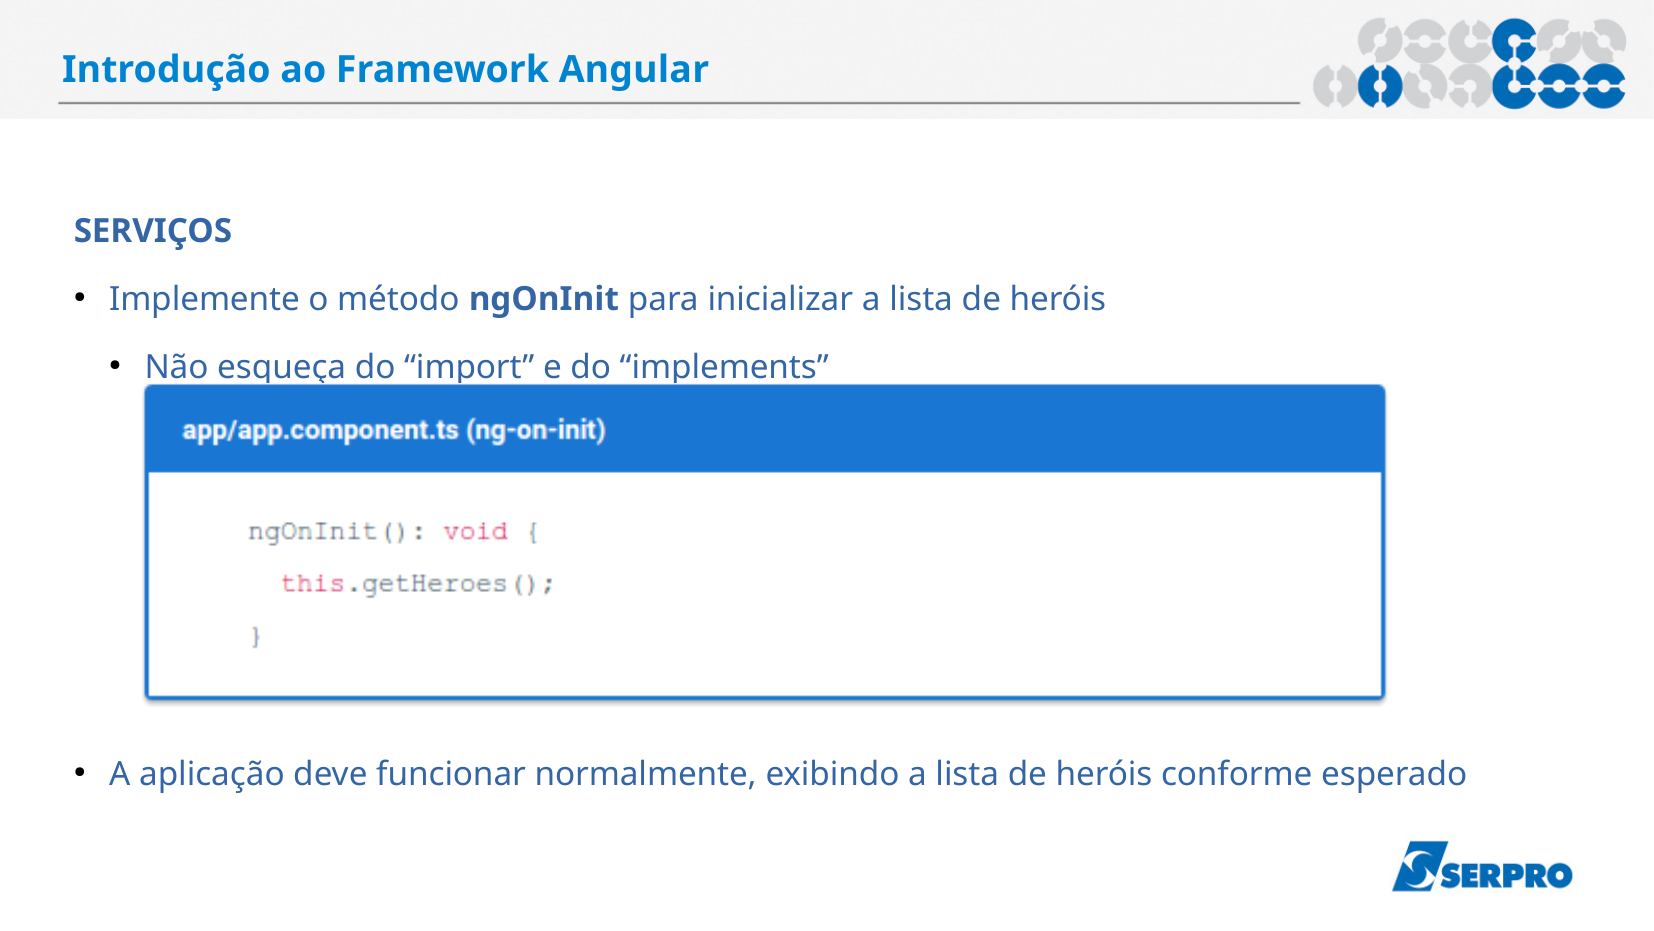

Introdução ao Framework Angular
SERVIÇOS
Implemente o método ngOnInit para inicializar a lista de heróis
Não esqueça do “import” e do “implements”
A aplicação deve funcionar normalmente, exibindo a lista de heróis conforme esperado